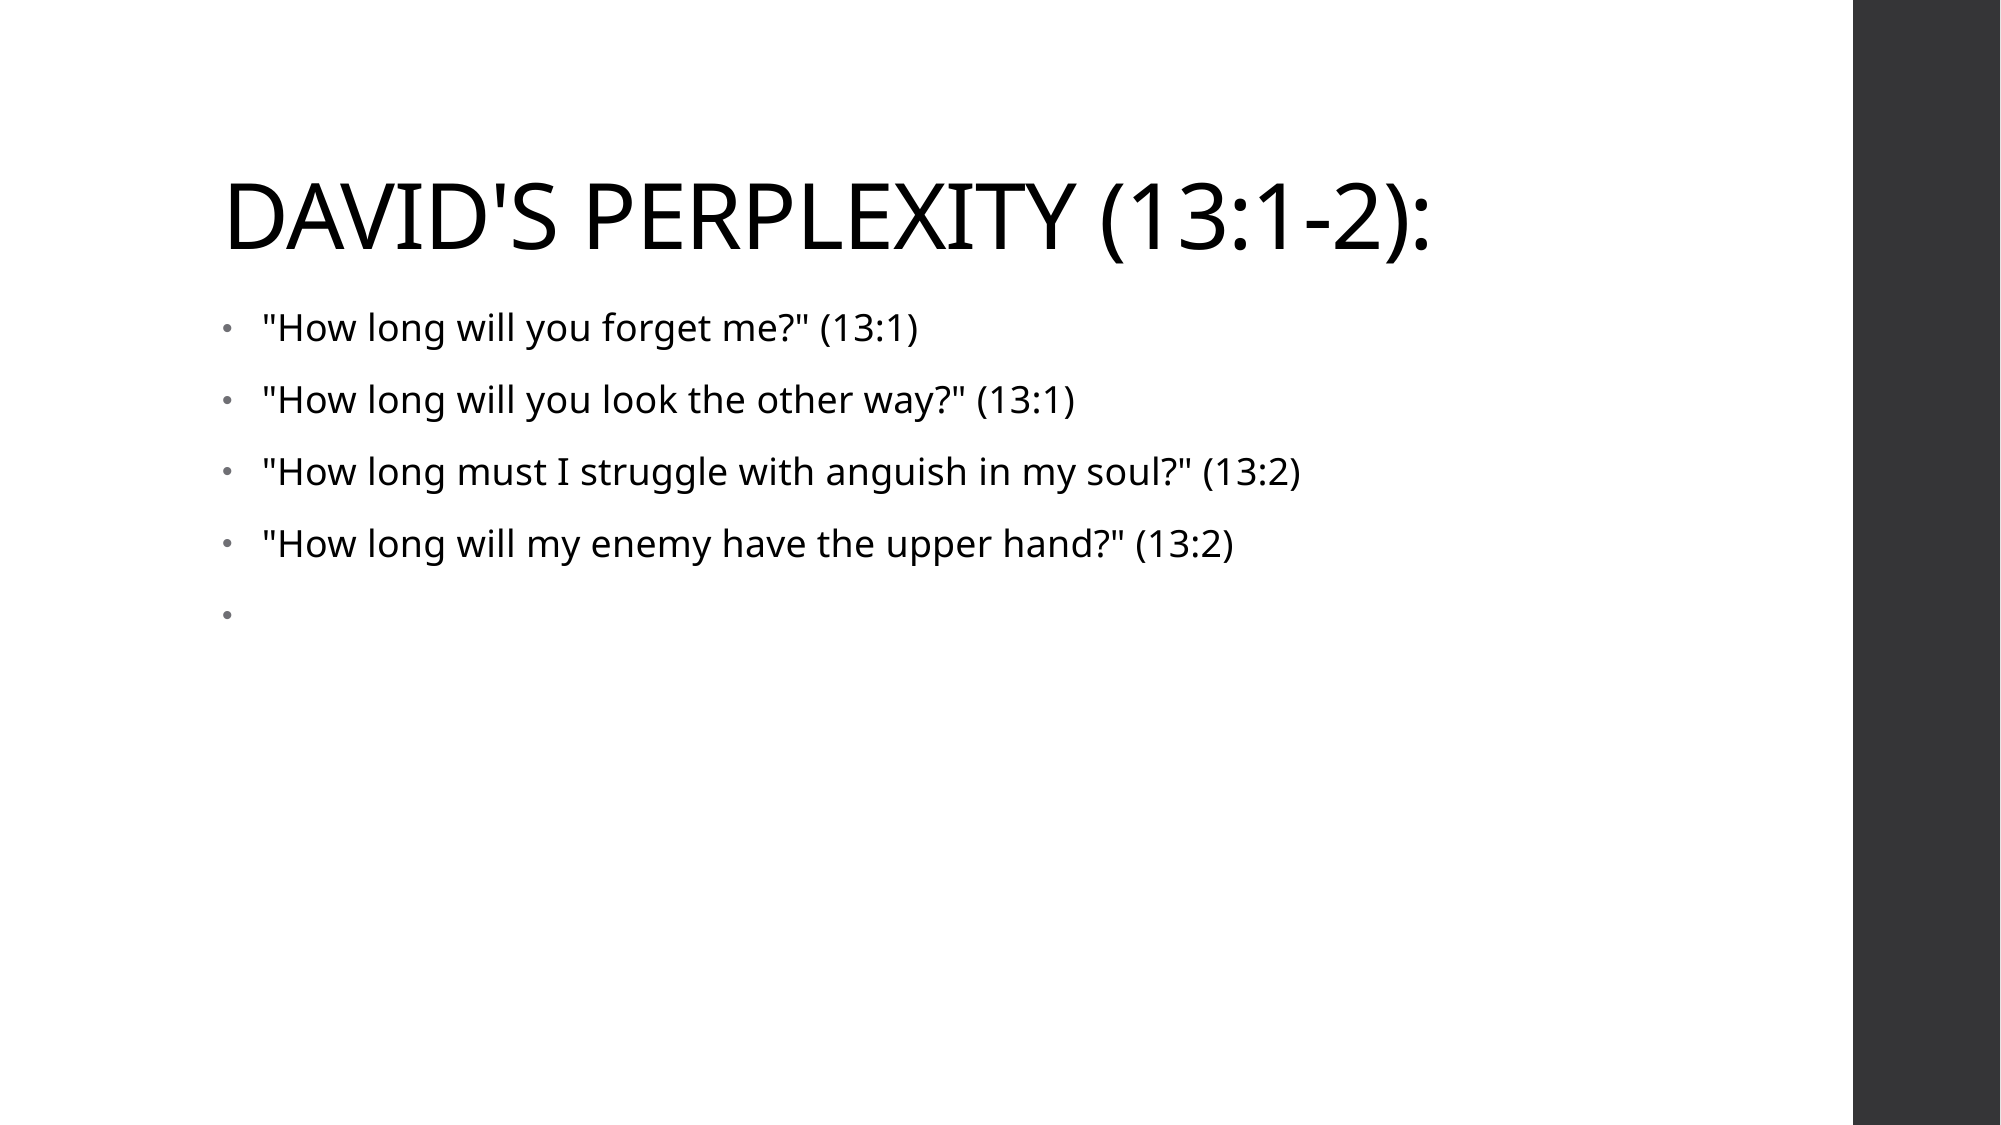

# DAVID'S PERPLEXITY (13:1-2):
 "How long will you forget me?" (13:1)
 "How long will you look the other way?" (13:1)
 "How long must I struggle with anguish in my soul?" (13:2)
 "How long will my enemy have the upper hand?" (13:2)